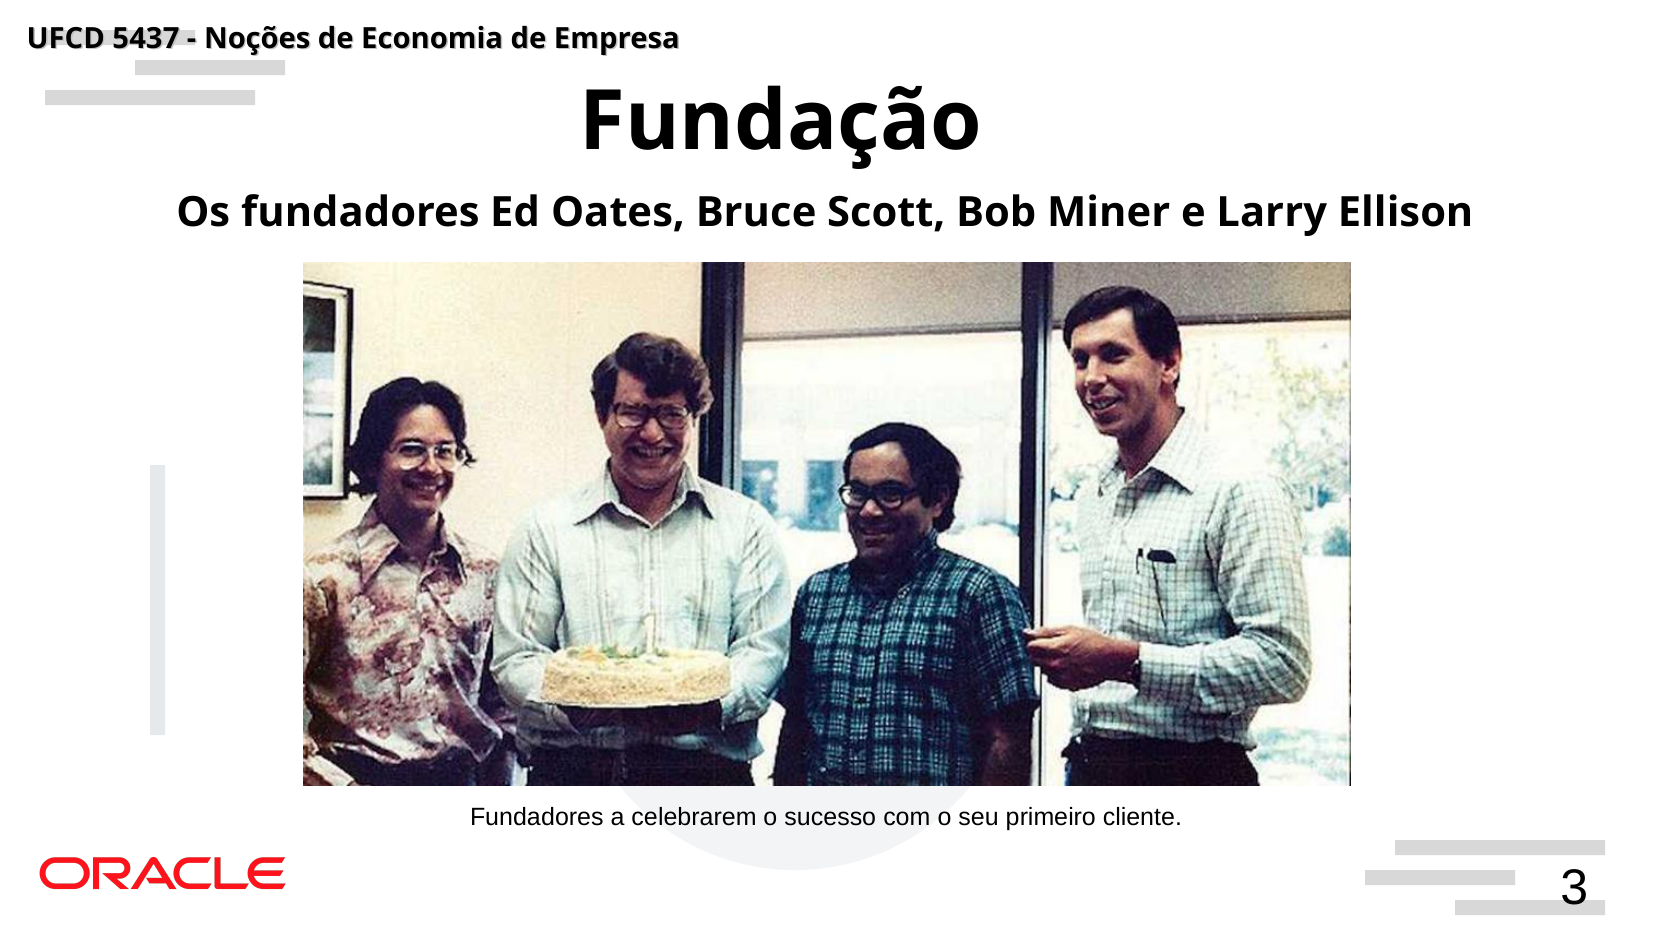

Fundação
Os fundadores Ed Oates, Bruce Scott, Bob Miner e Larry Ellison
Fundadores a celebrarem o sucesso com o seu primeiro cliente.